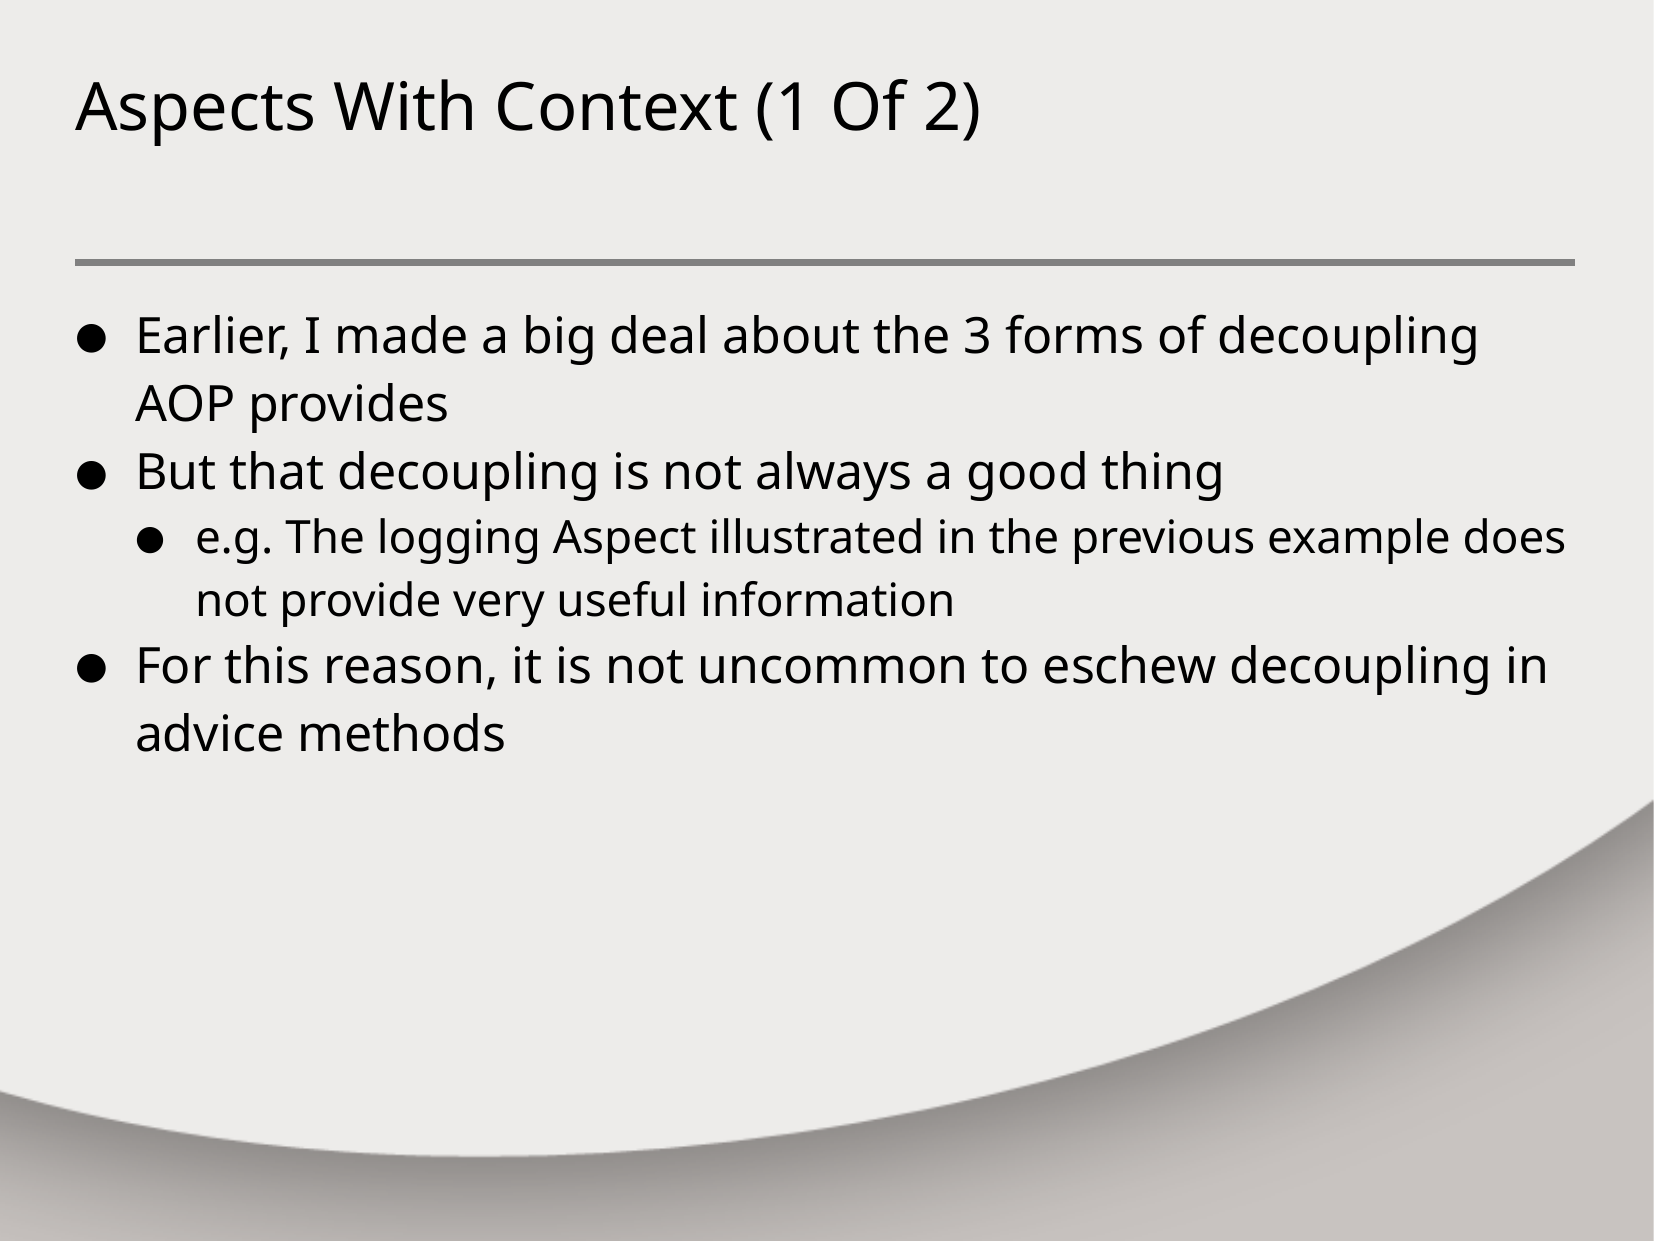

# Aspects With Context (1 Of 2)
Earlier, I made a big deal about the 3 forms of decoupling AOP provides
But that decoupling is not always a good thing
e.g. The logging Aspect illustrated in the previous example does not provide very useful information
For this reason, it is not uncommon to eschew decoupling in advice methods